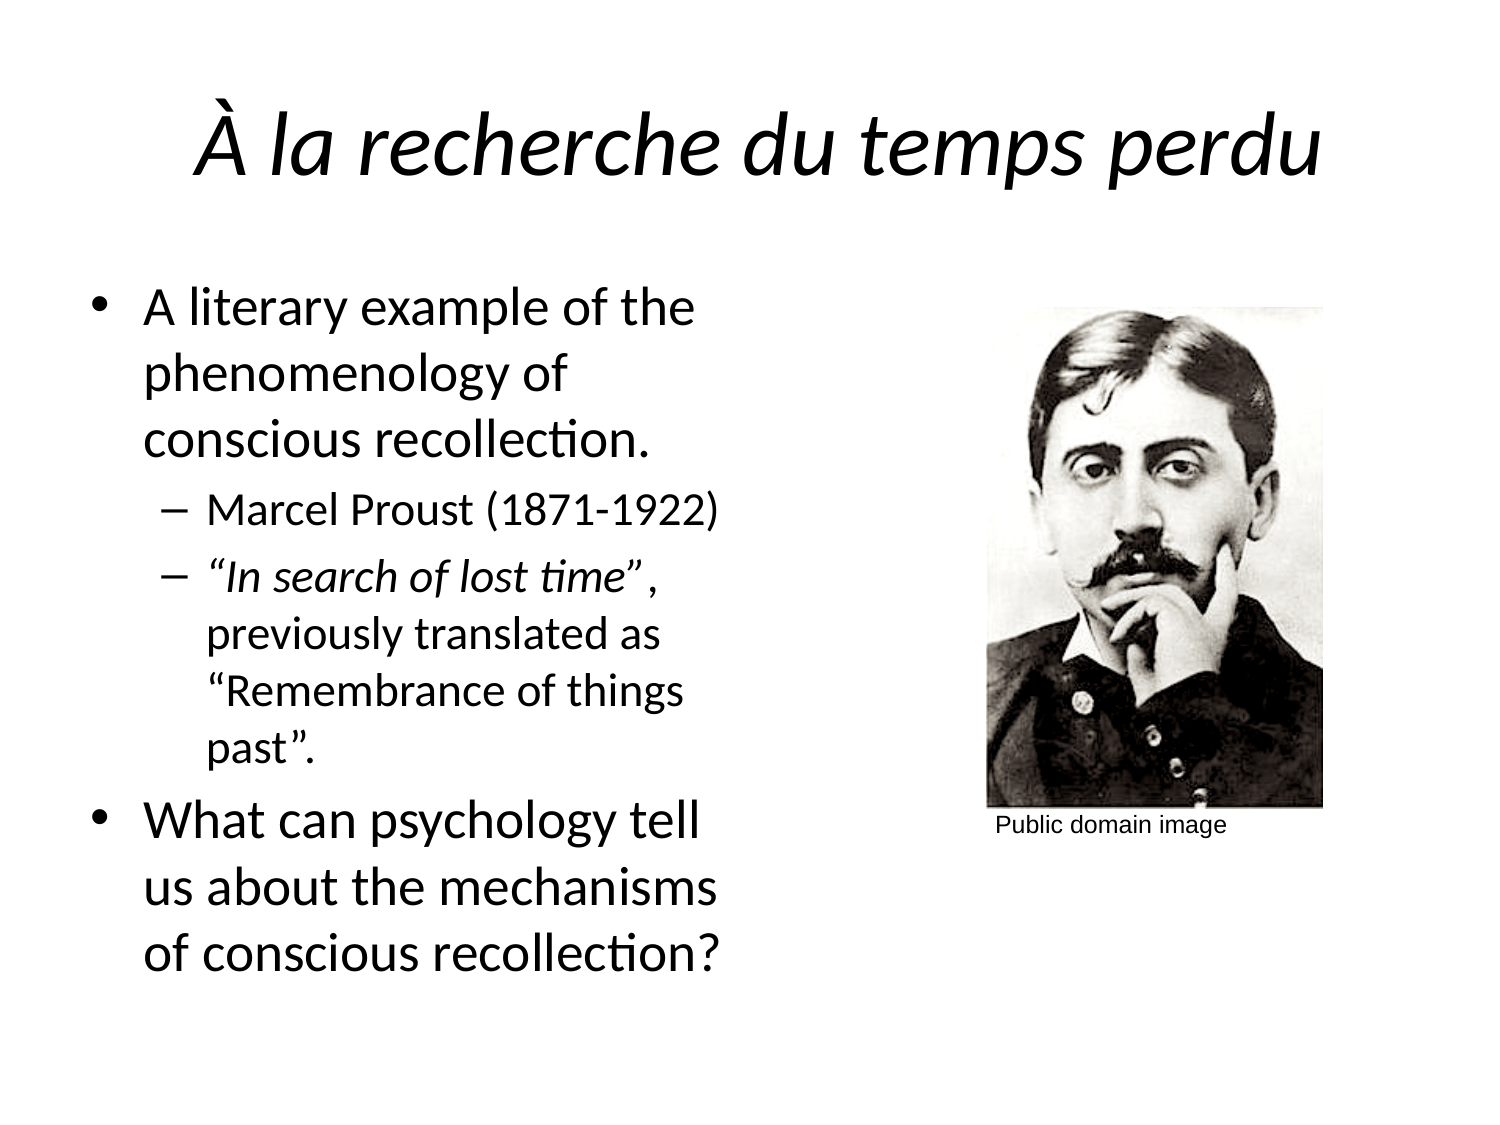

# À la recherche du temps perdu
A literary example of the phenomenology of conscious recollection.
Marcel Proust (1871-1922)
“In search of lost time”, previously translated as “Remembrance of things past”.
What can psychology tell us about the mechanisms of conscious recollection?
Public domain image